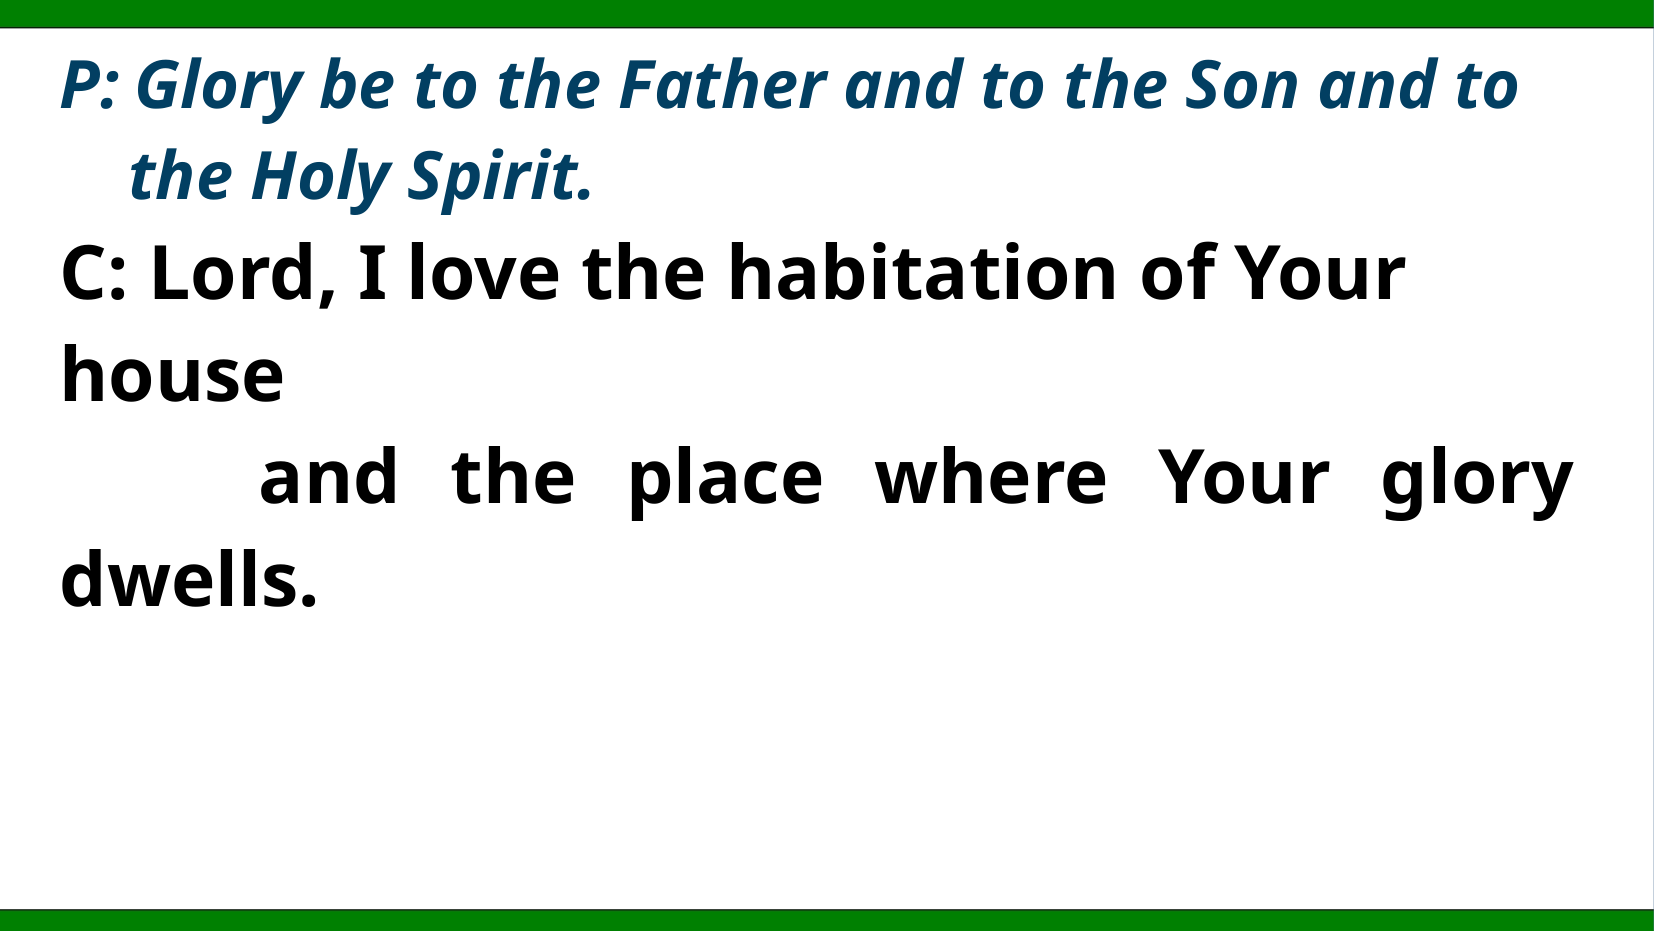

P:	Glory be to the Father and to the Son and to
 the Holy Spirit.
C: Lord, I love the habitation of Your house
 and the place where Your glory dwells.